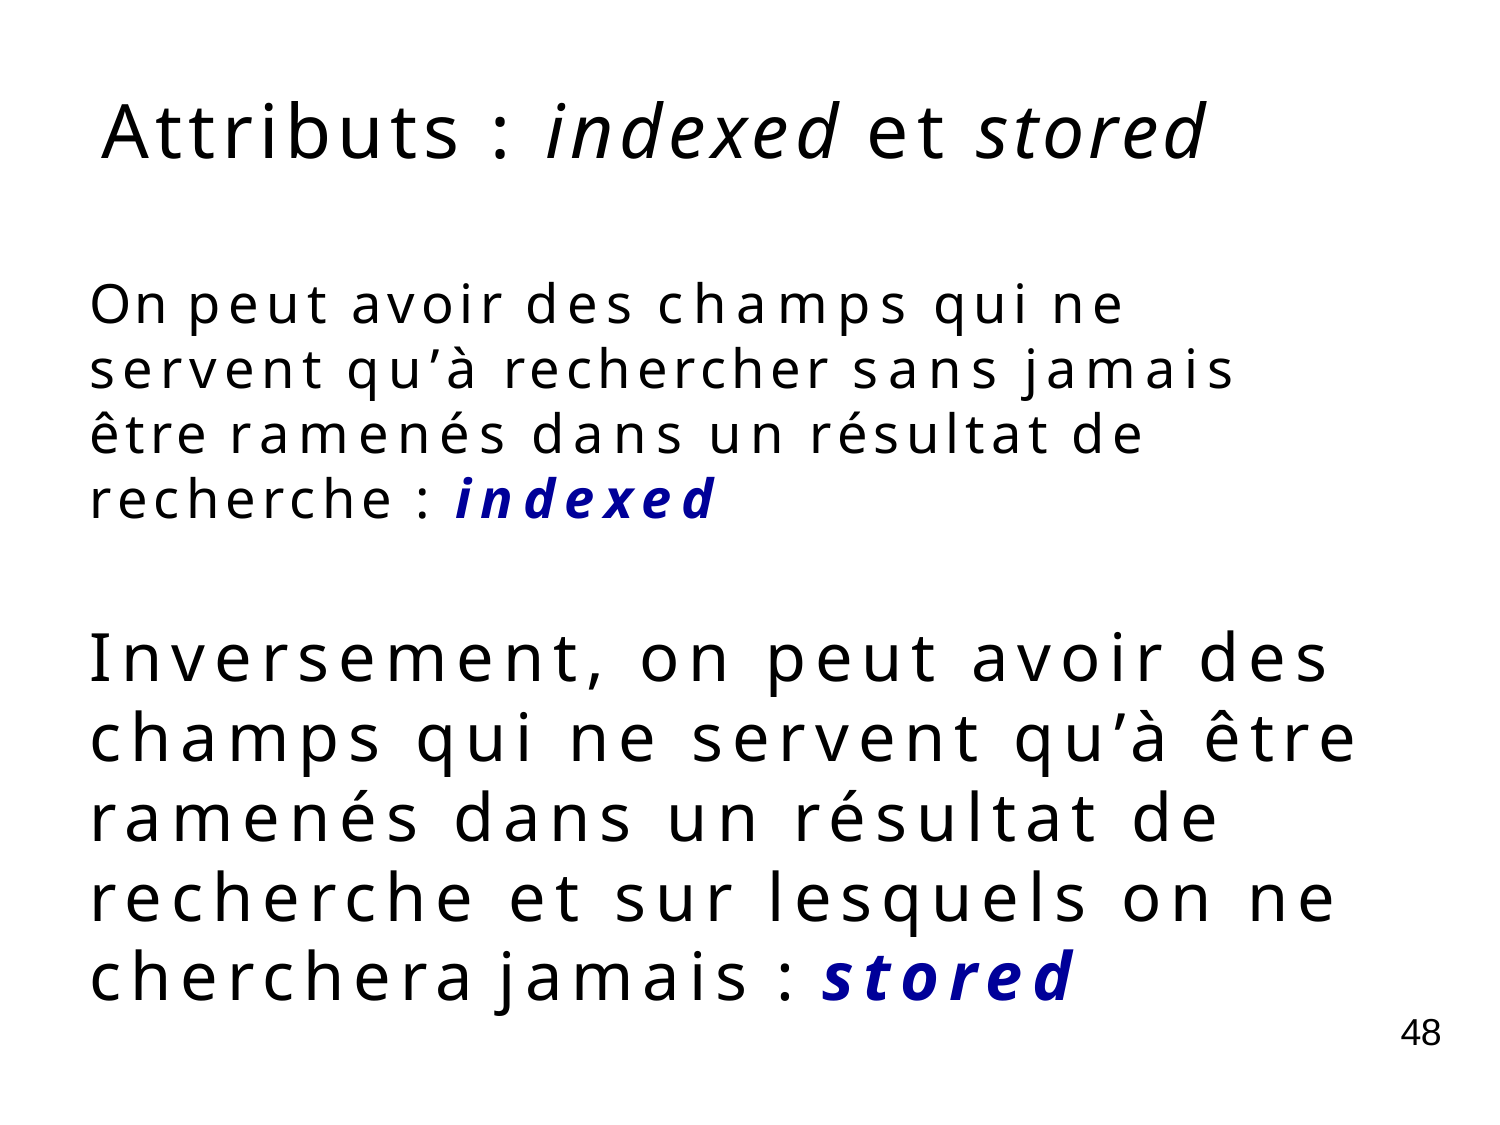

# Attributs : indexed et stored
On peut avoir des champs qui ne servent qu’à rechercher sans jamais être ramenés dans un résultat de recherche : indexed
Inversement, on peut avoir des champs qui ne servent qu’à être ramenés dans un résultat de recherche et sur lesquels on ne cherchera jamais : stored
48